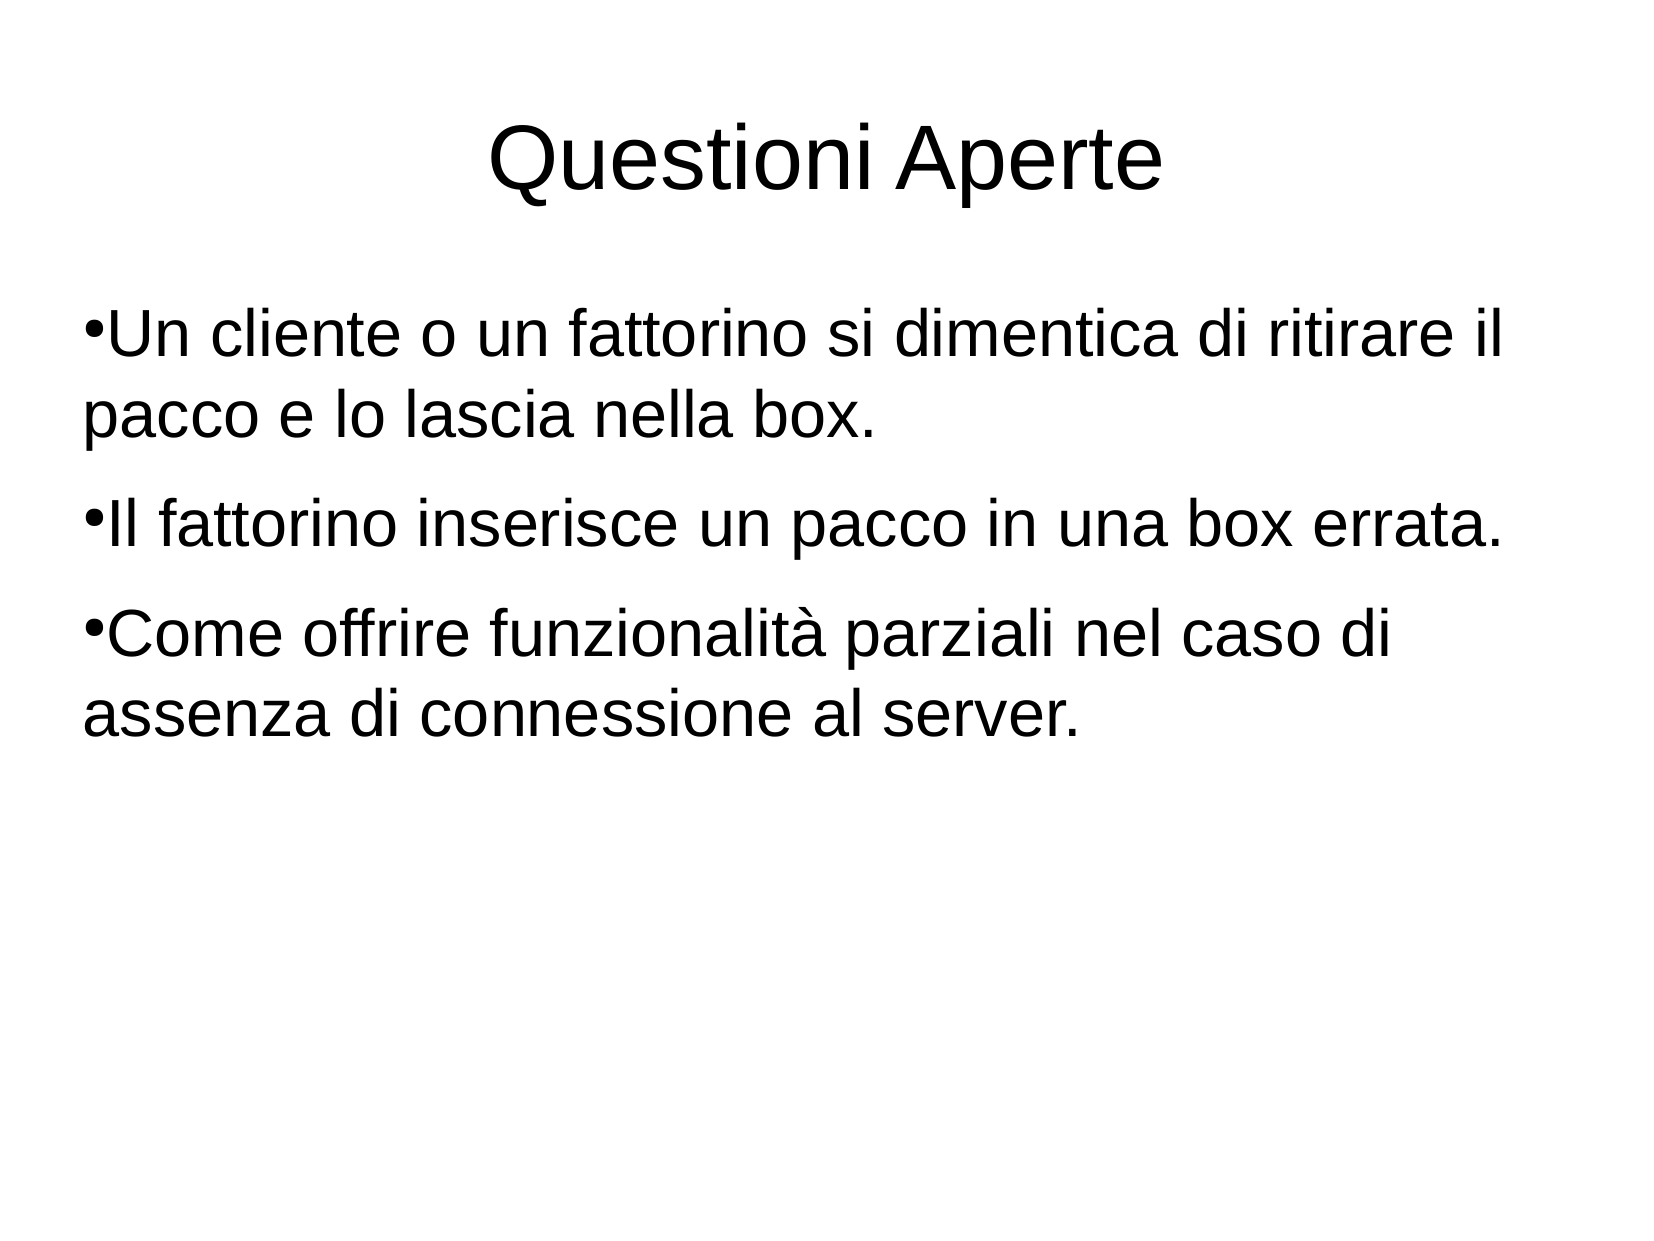

# Questioni Aperte
Un cliente o un fattorino si dimentica di ritirare il pacco e lo lascia nella box.
Il fattorino inserisce un pacco in una box errata.
Come offrire funzionalità parziali nel caso di assenza di connessione al server.